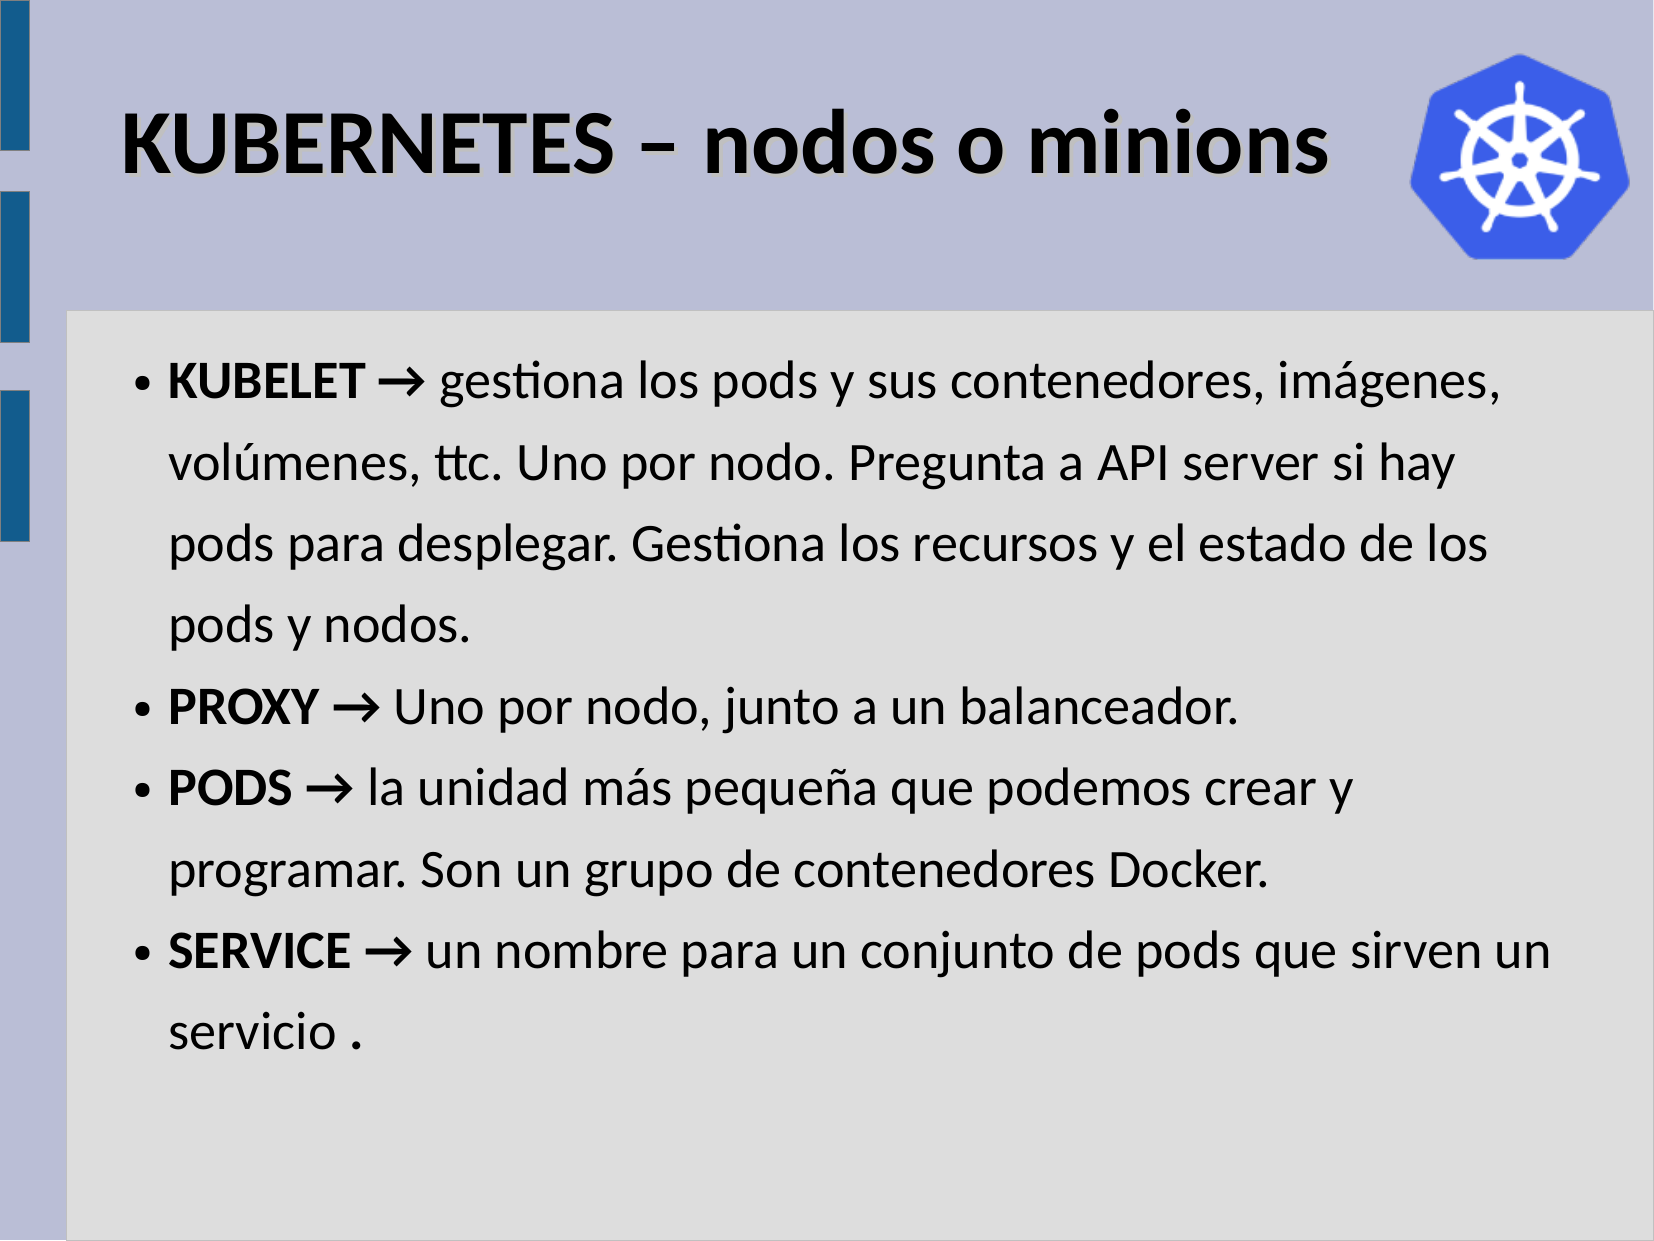

KUBERNETES – nodos o minions
KUBELET → gestiona los pods y sus contenedores, imágenes, volúmenes, ttc. Uno por nodo. Pregunta a API server si hay pods para desplegar. Gestiona los recursos y el estado de los pods y nodos.
PROXY → Uno por nodo, junto a un balanceador.
PODS → la unidad más pequeña que podemos crear y programar. Son un grupo de contenedores Docker.
SERVICE → un nombre para un conjunto de pods que sirven un servicio .